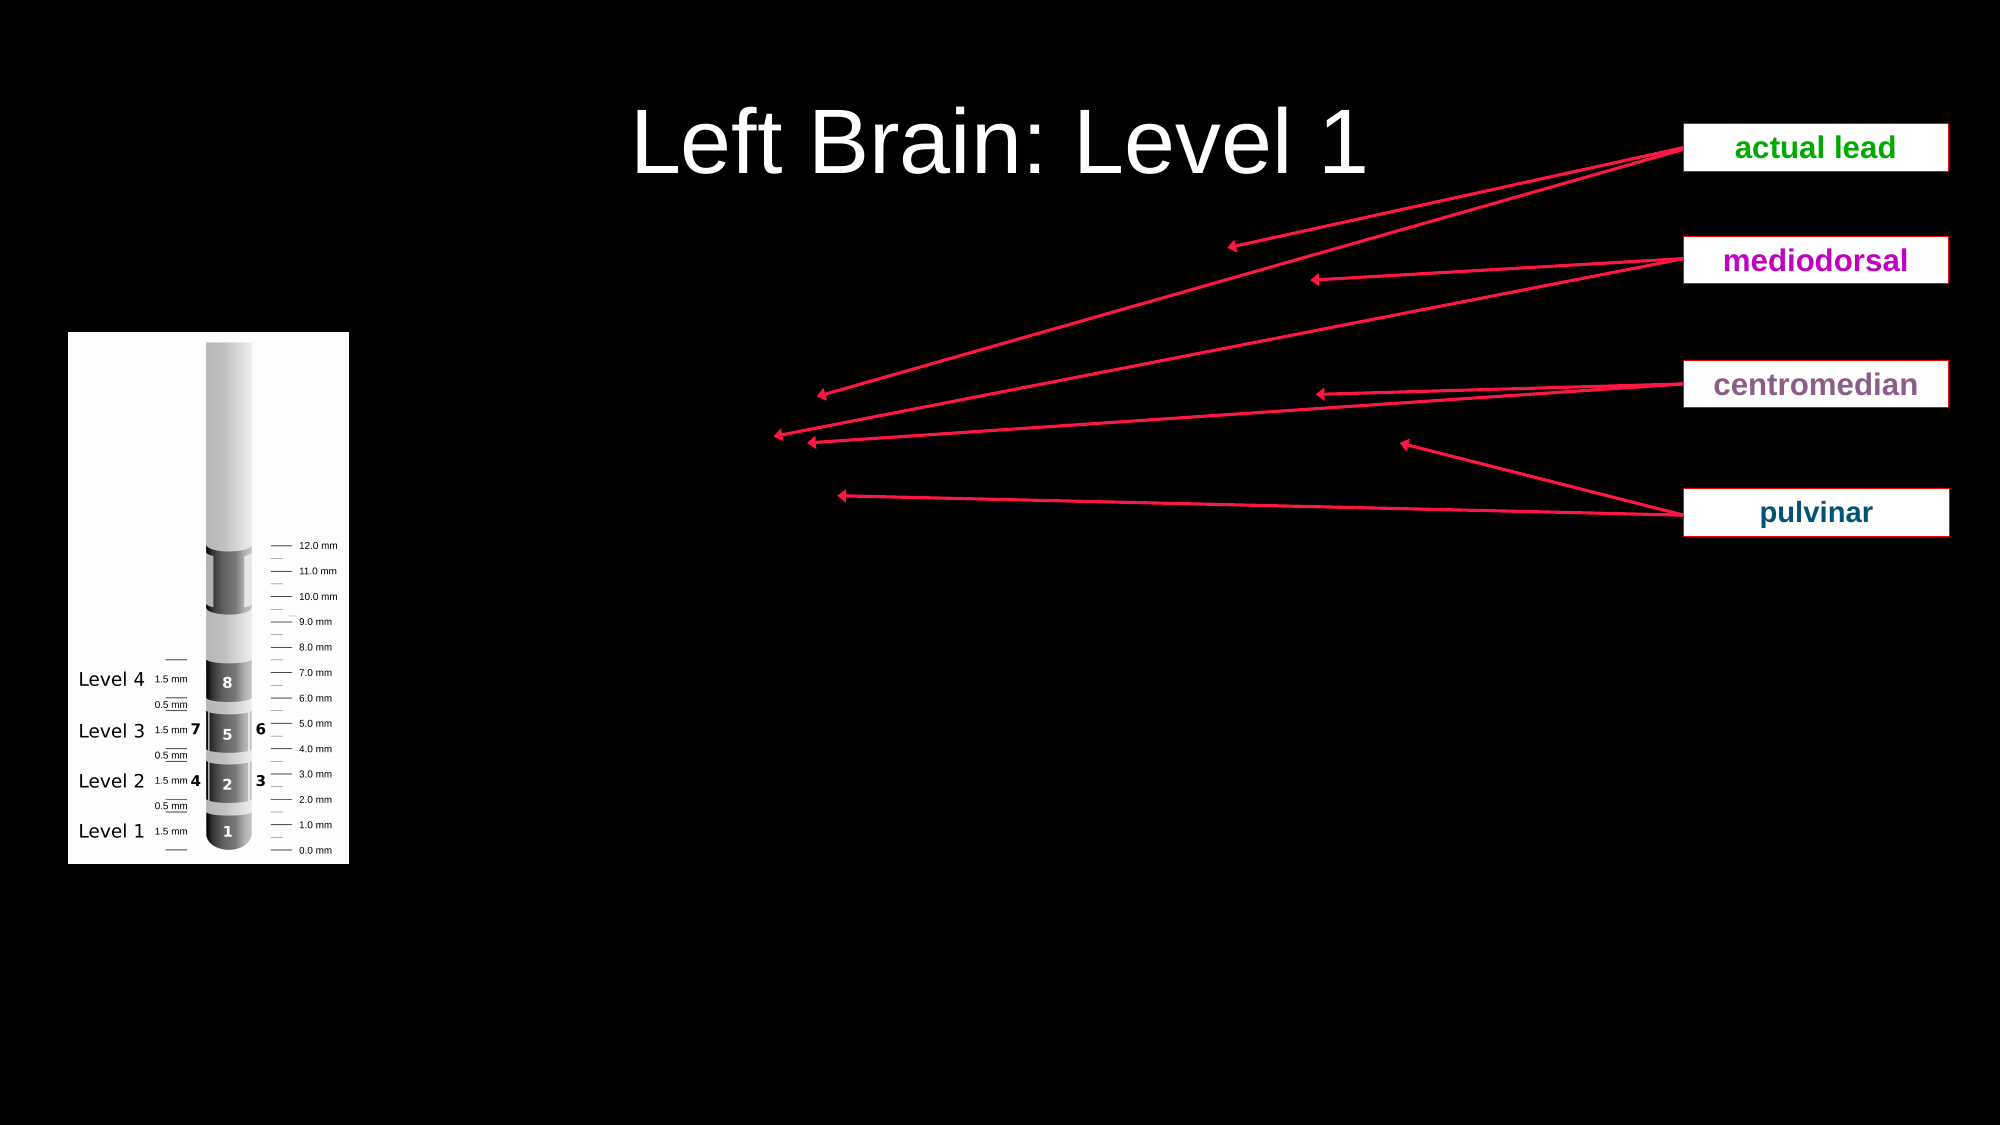

# Left Brain: Level 1
actual lead
mediodorsal
centromedian
pulvinar